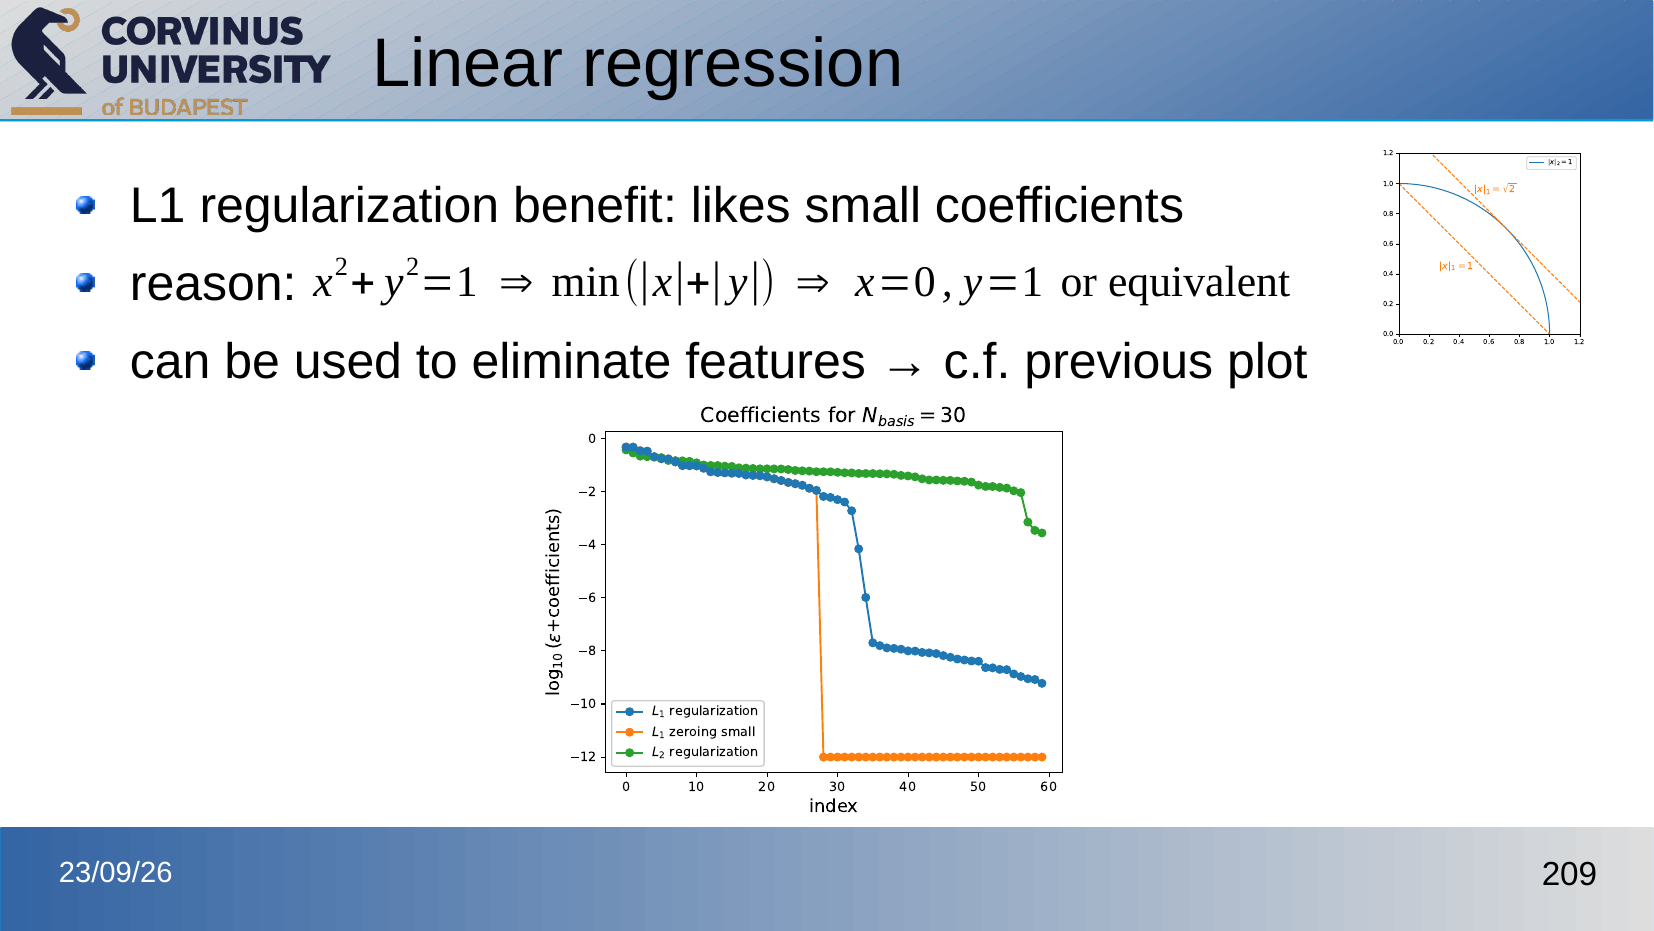

# Linear regression
L1 regularization benefit: likes small coefficients
reason:
can be used to eliminate features → c.f. previous plot